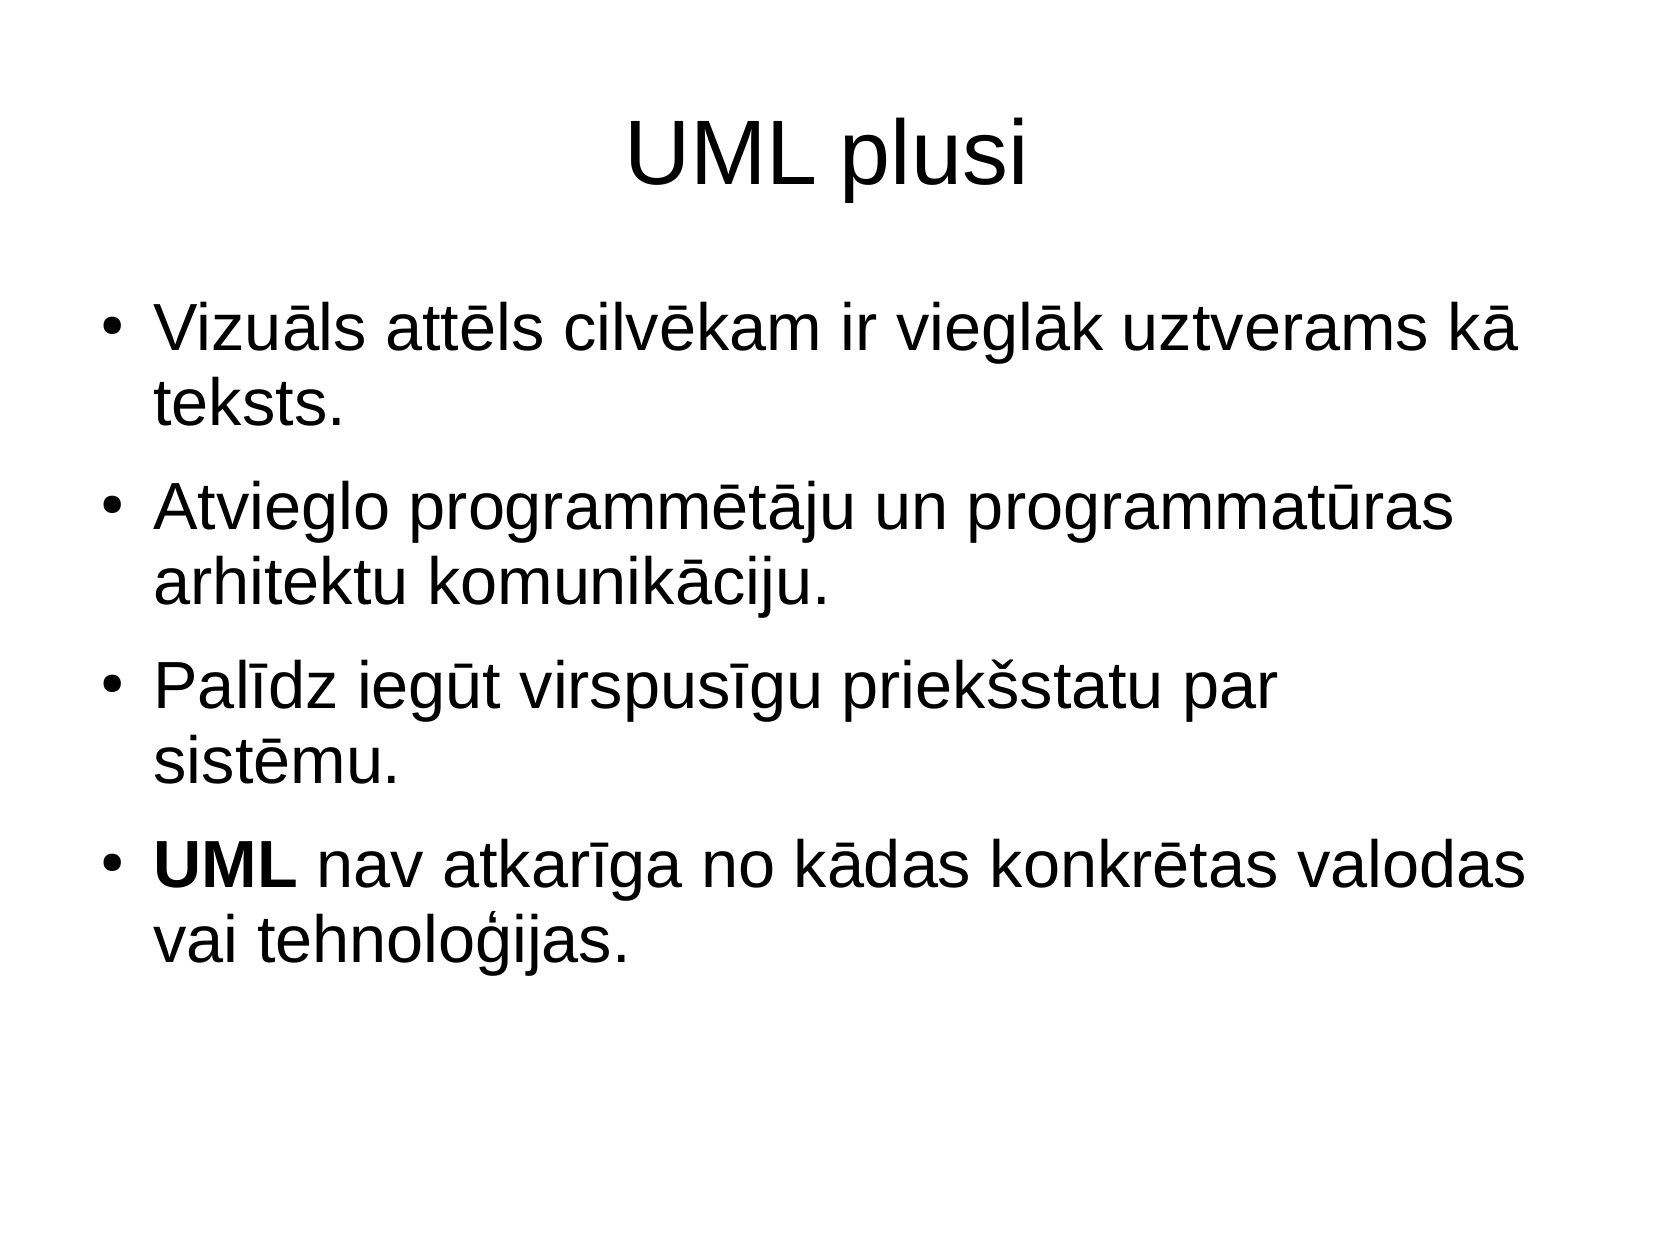

# UML plusi
Vizuāls attēls cilvēkam ir vieglāk uztverams kā teksts.
Atvieglo programmētāju un programmatūras arhitektu komunikāciju.
Palīdz iegūt virspusīgu priekšstatu par sistēmu.
UML nav atkarīga no kādas konkrētas valodas vai tehnoloģijas.